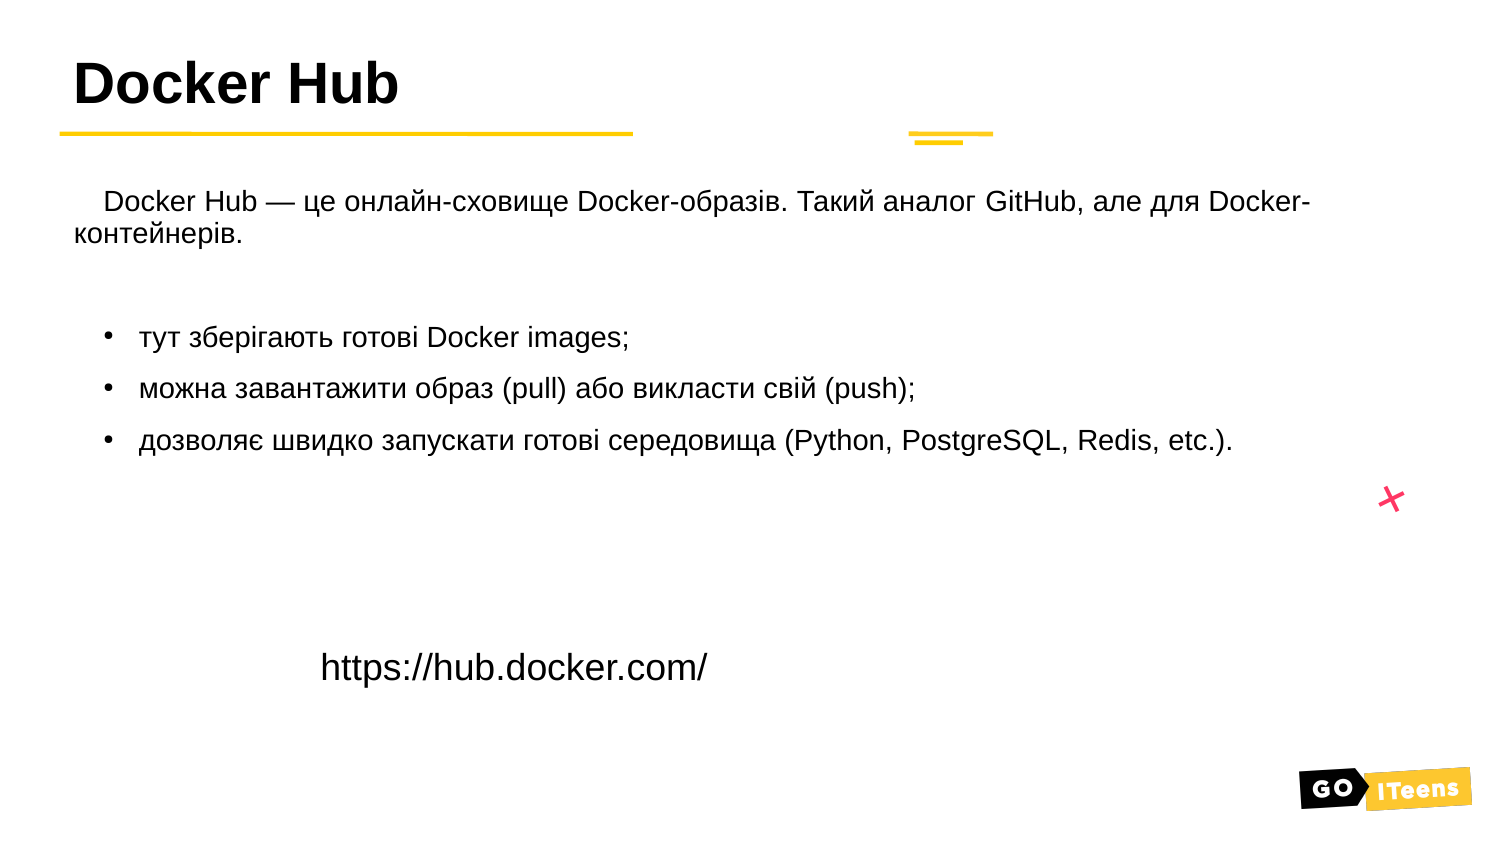

Docker Hub
+
Docker Hub — це онлайн-сховище Docker-образів. Такий аналог GitHub, але для Docker-контейнерів.
тут зберігають готові Docker images;
можна завантажити образ (pull) або викласти свій (push);
дозволяє швидко запускати готові середовища (Python, PostgreSQL, Redis, etc.).
https://hub.docker.com/